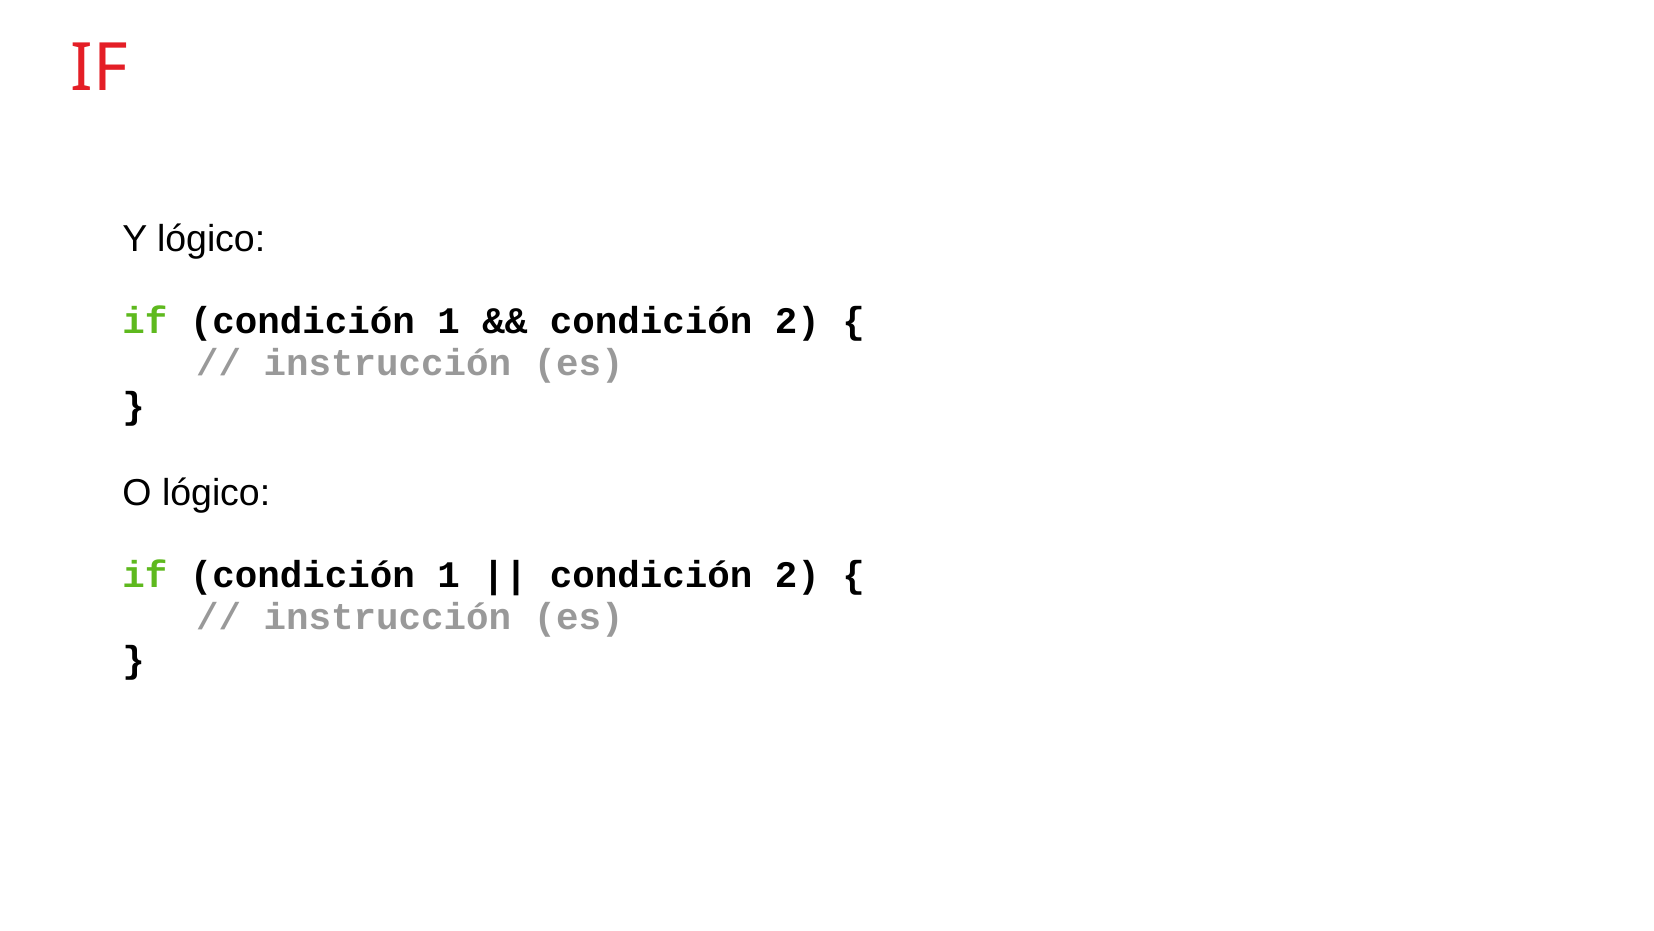

# IF
Y lógico:
if (condición 1 && condición 2) {
	// instrucción (es)
}
O lógico:
if (condición 1 || condición 2) {
	// instrucción (es)
}